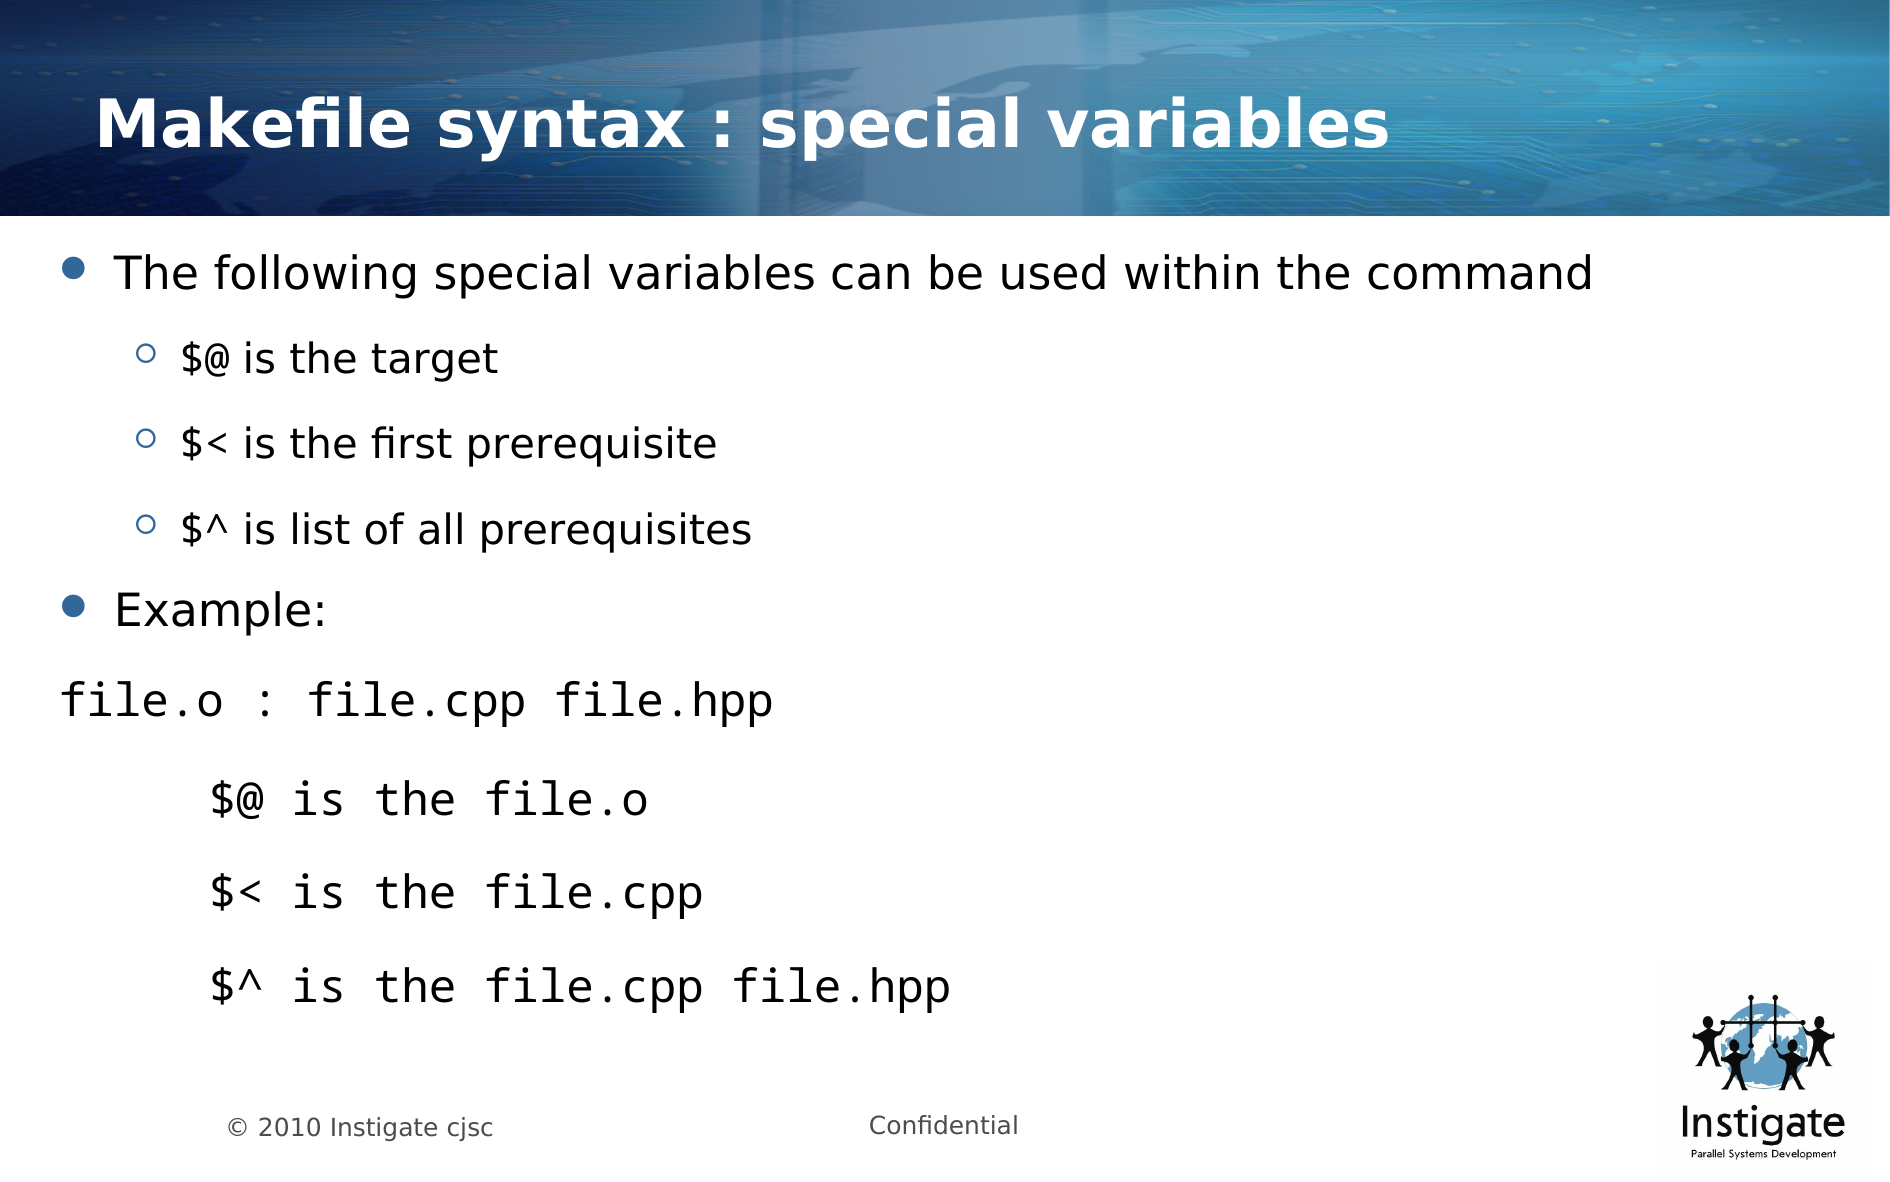

# Makefile syntax : special variables
The following special variables can be used within the command
$@ is the target
$< is the first prerequisite
$^ is list of all prerequisites
Example:
file.o : file.cpp file.hpp
$@ is the file.o
$< is the file.cpp
$^ is the file.cpp file.hpp